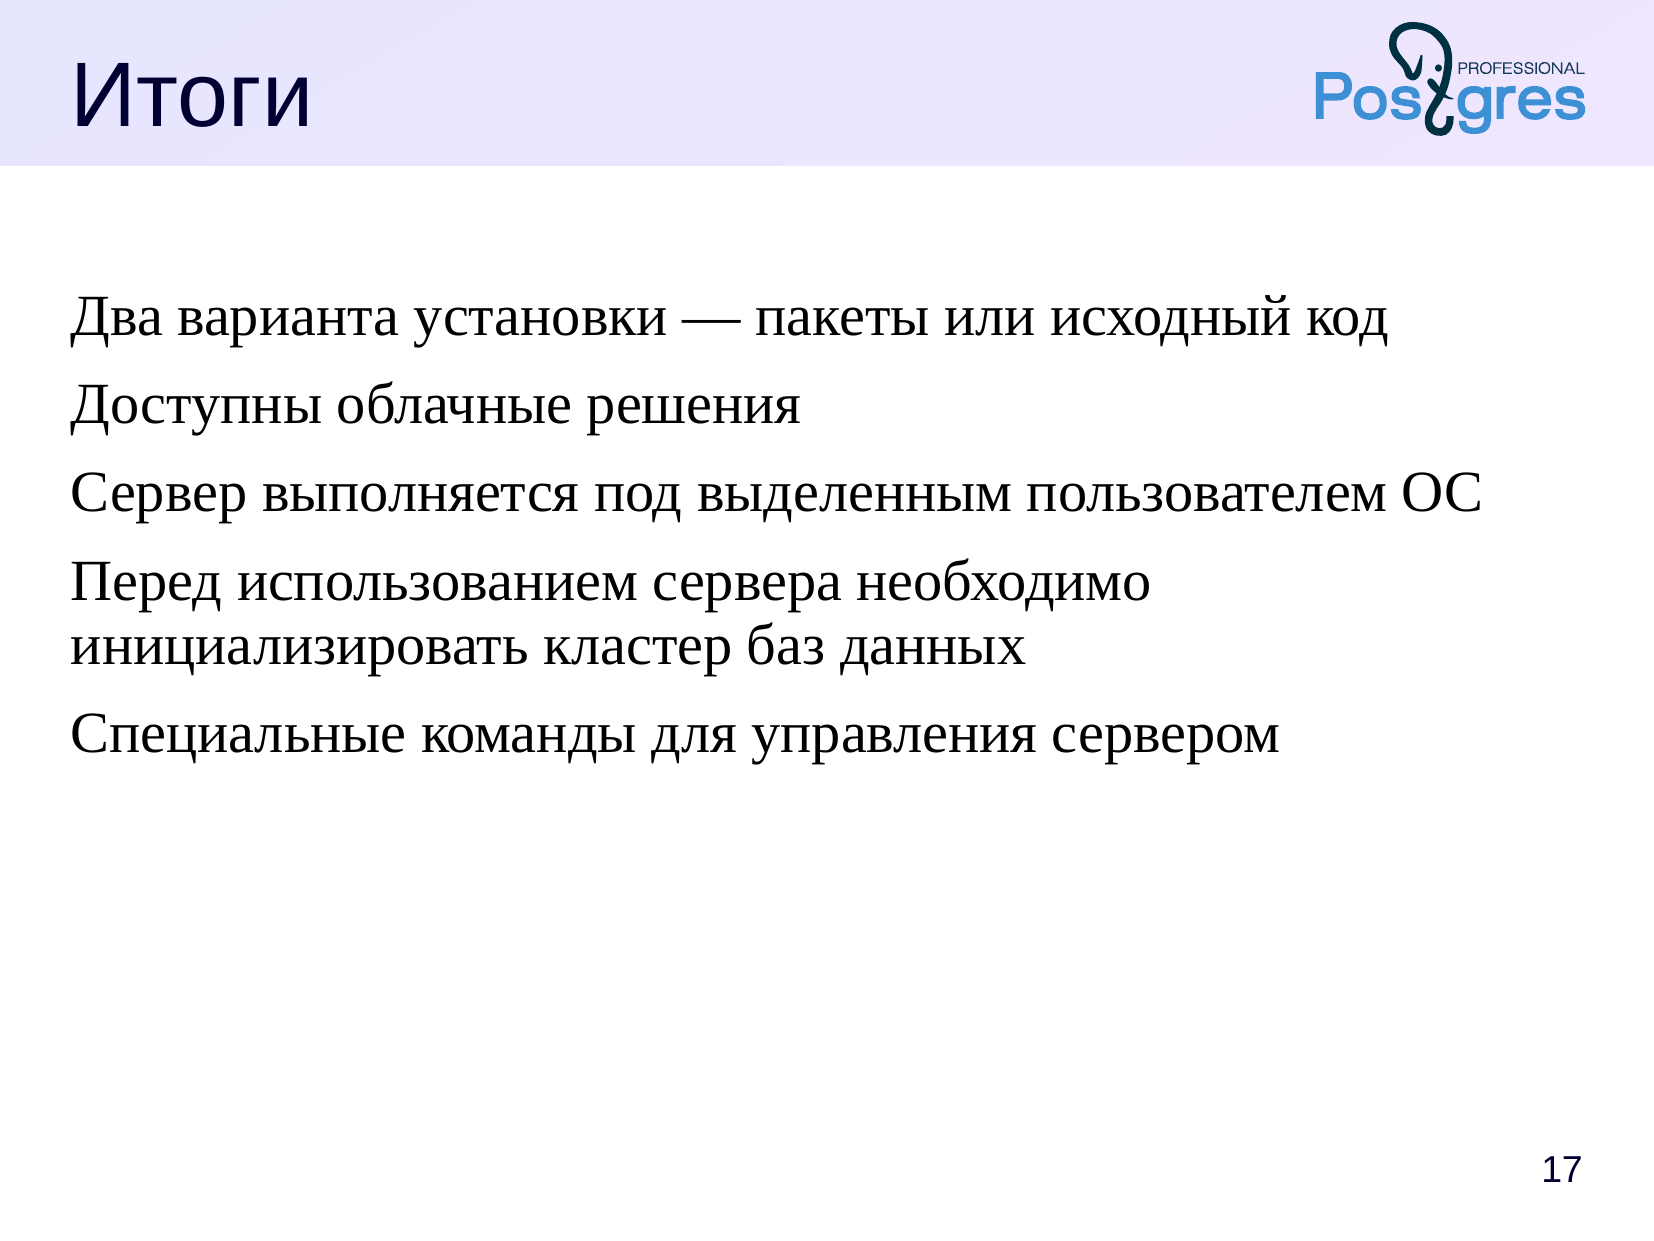

# Итоги
Два варианта установки — пакеты или исходный код
Доступны облачные решения
Сервер выполняется под выделенным пользователем ОС
Перед использованием сервера необходимо инициализировать кластер баз данных
Специальные команды для управления сервером